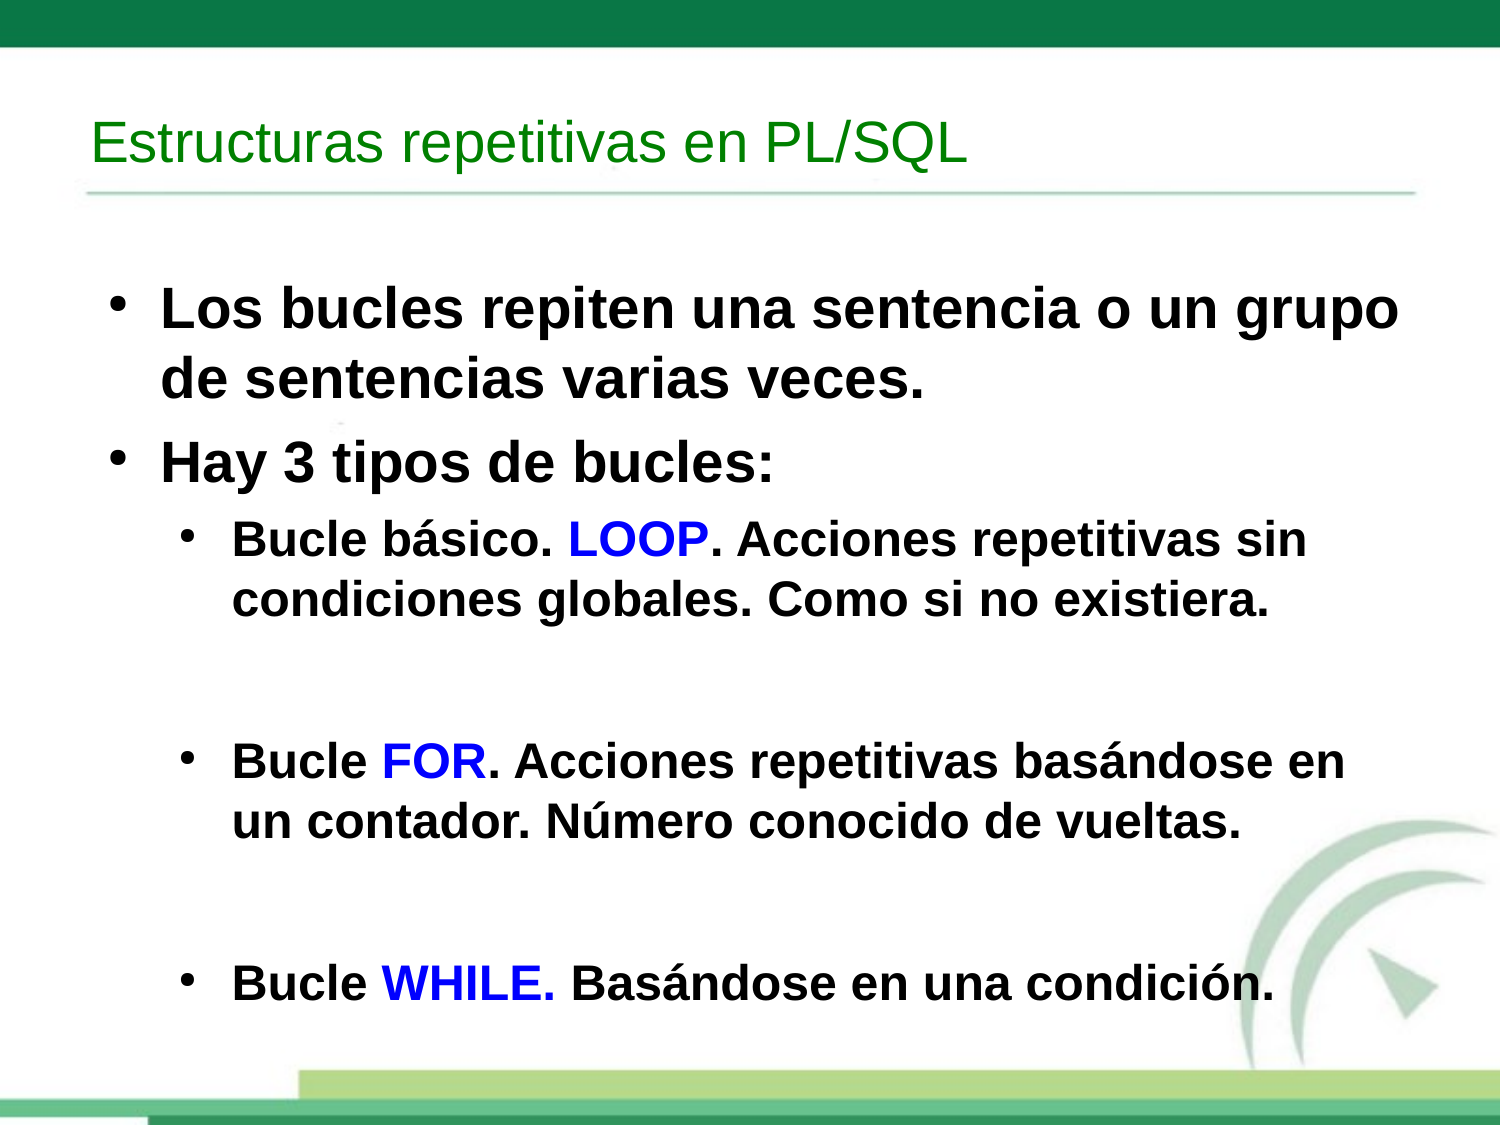

# Estructuras repetitivas en PL/SQL
Los bucles repiten una sentencia o un grupo de sentencias varias veces.
Hay 3 tipos de bucles:
Bucle básico. LOOP. Acciones repetitivas sin condiciones globales. Como si no existiera.
Bucle FOR. Acciones repetitivas basándose en un contador. Número conocido de vueltas.
Bucle WHILE. Basándose en una condición.